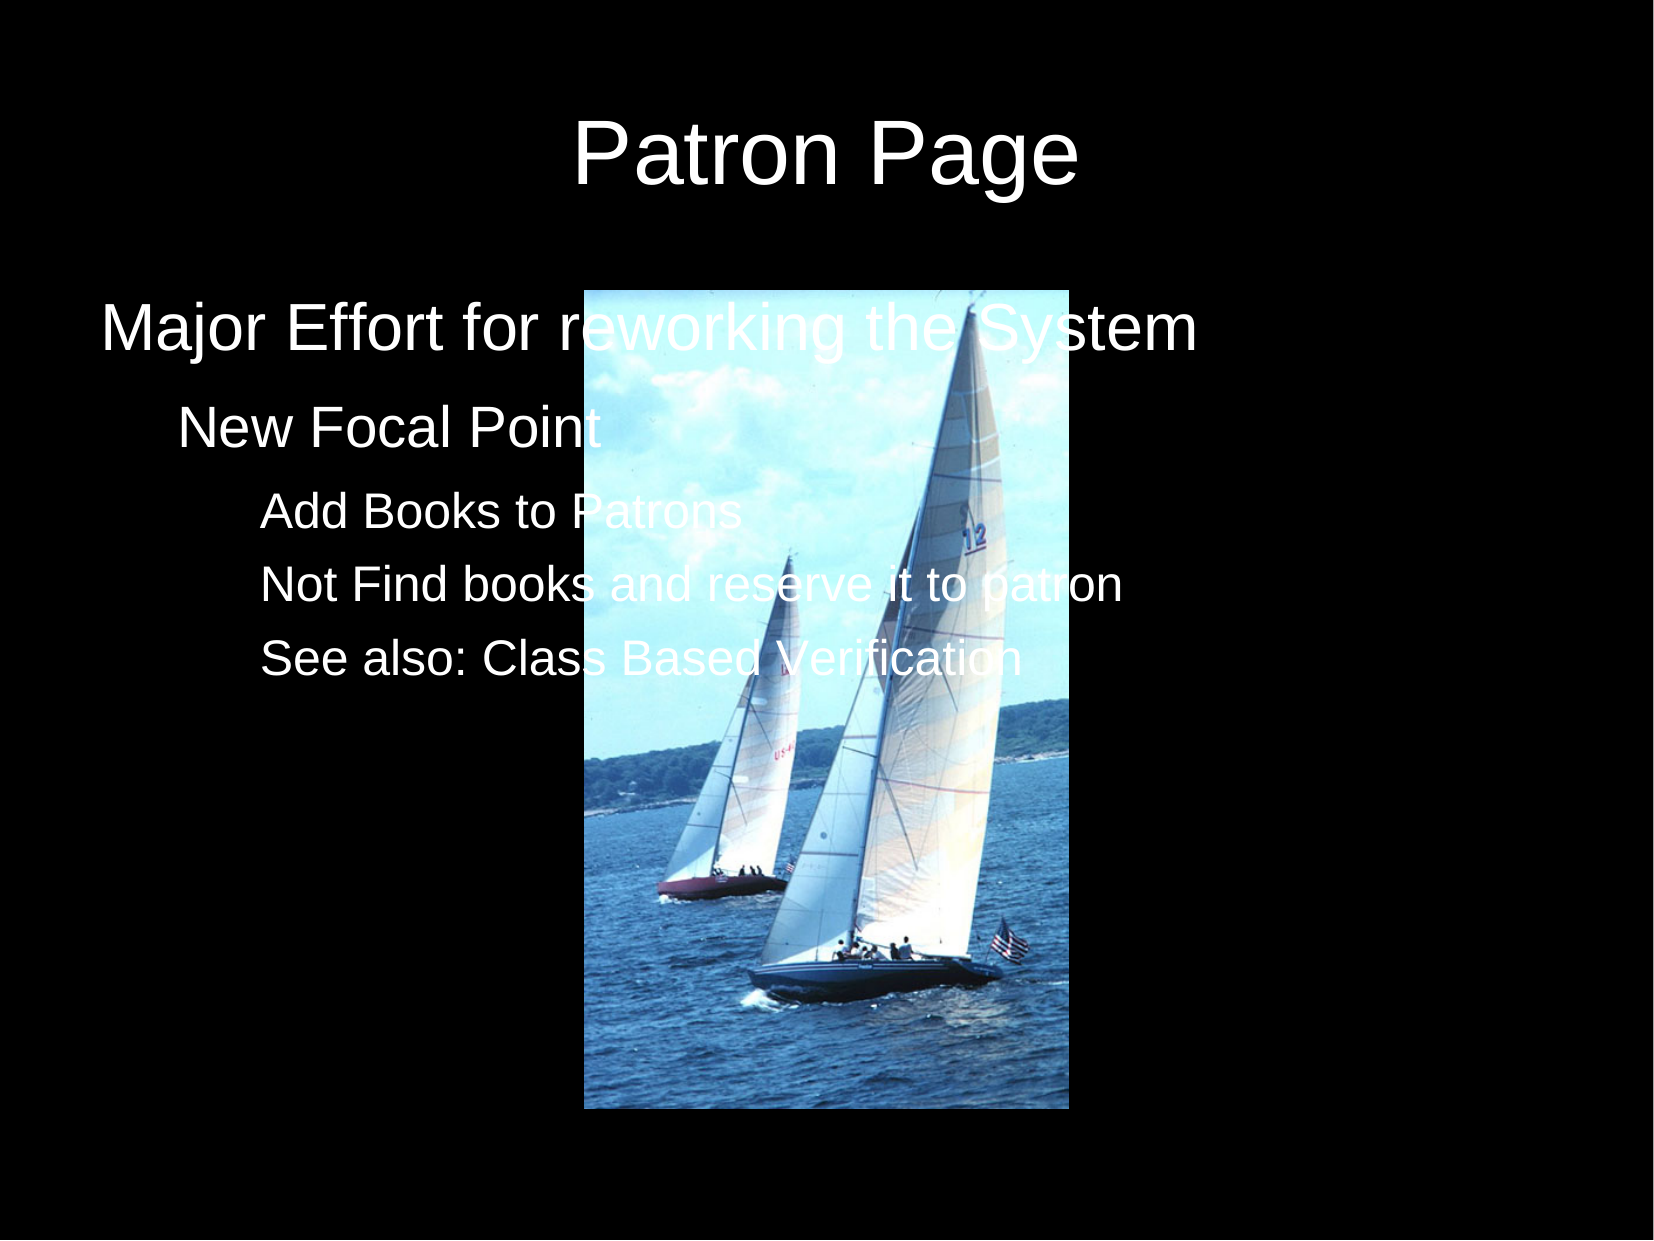

# Patron Page
Major Effort for reworking the System
New Focal Point
Add Books to Patrons
Not Find books and reserve it to patron
See also: Class Based Verification